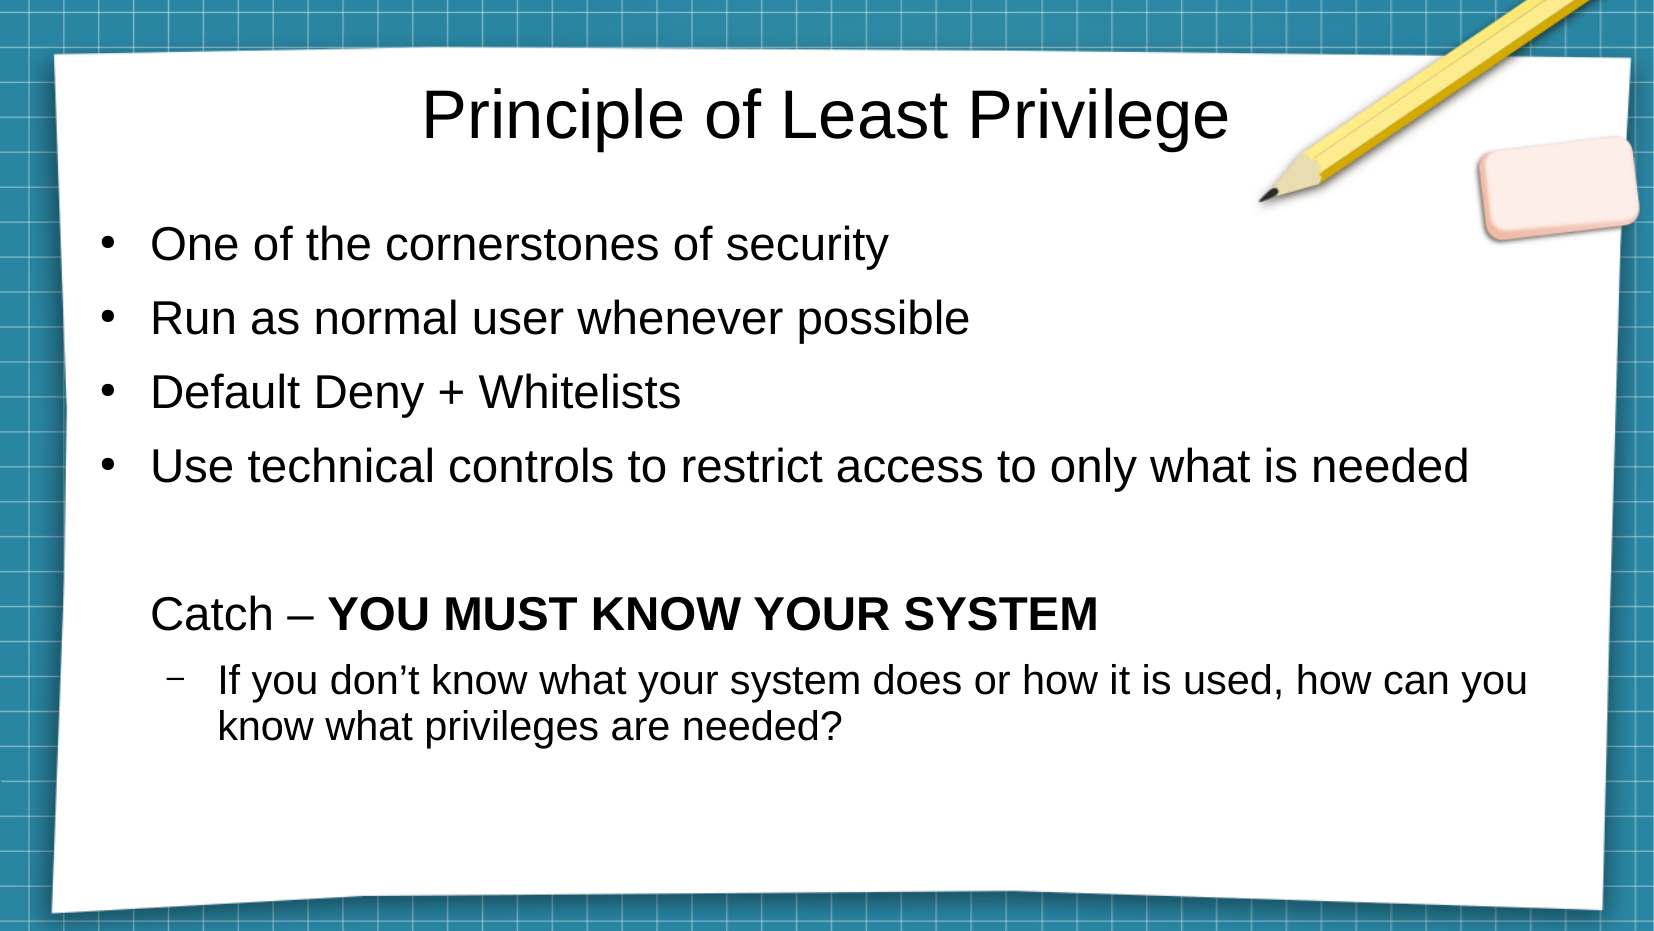

# Principle of Least Privilege
One of the cornerstones of security
Run as normal user whenever possible
Default Deny + Whitelists
Use technical controls to restrict access to only what is needed
Catch – YOU MUST KNOW YOUR SYSTEM
If you don’t know what your system does or how it is used, how can you know what privileges are needed?